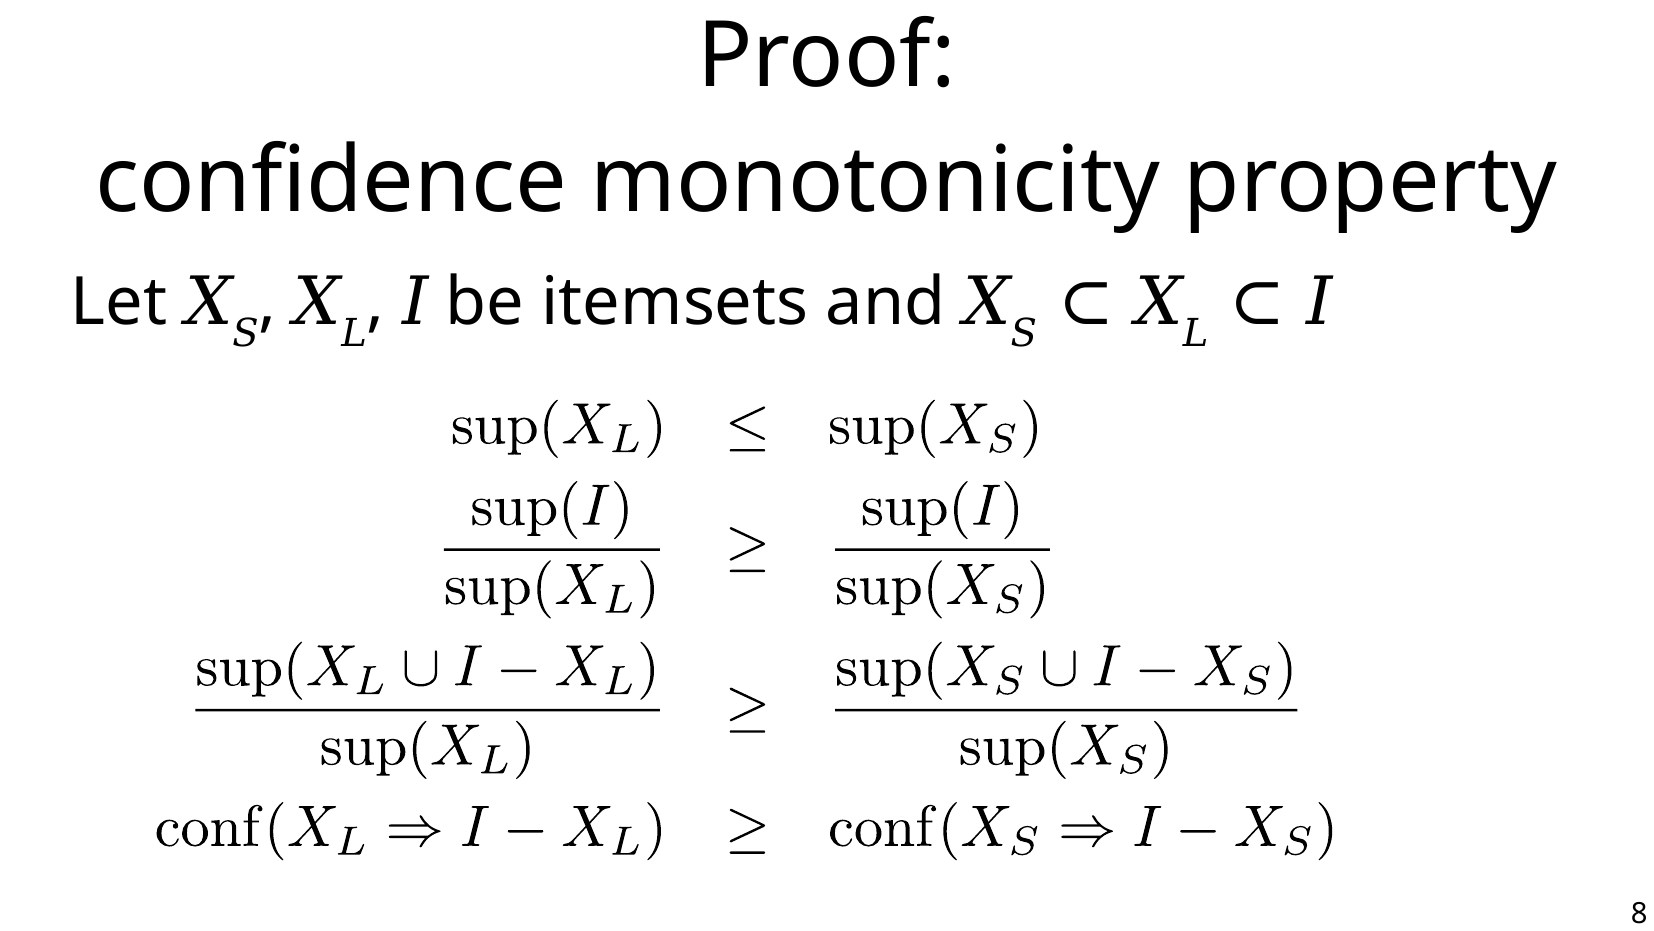

# Proof: confidence monotonicity property
Let XS, XL, I be itemsets and XS ⊂ XL ⊂ I
8